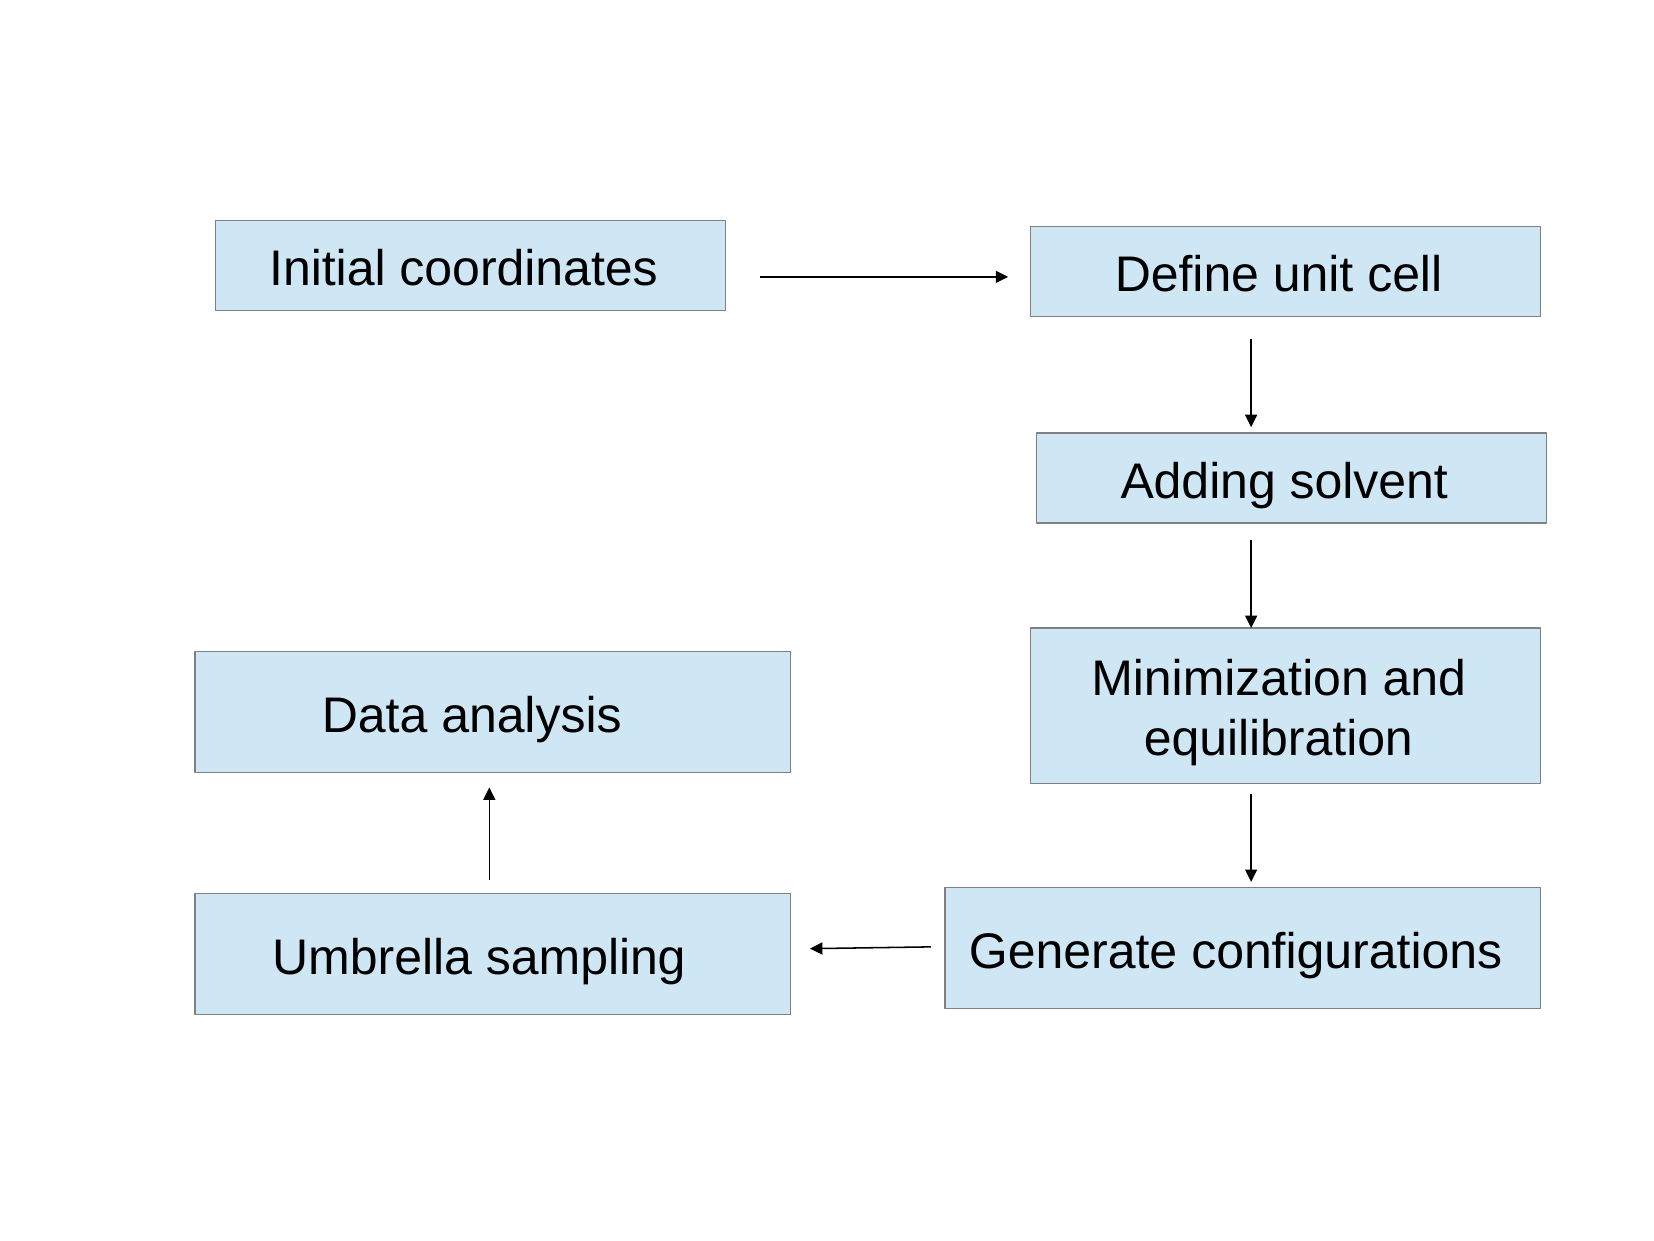

#
Initial coordinates
Define unit cell
Adding solvent
Minimization and
equilibration
Data analysis
Generate configurations
Umbrella sampling